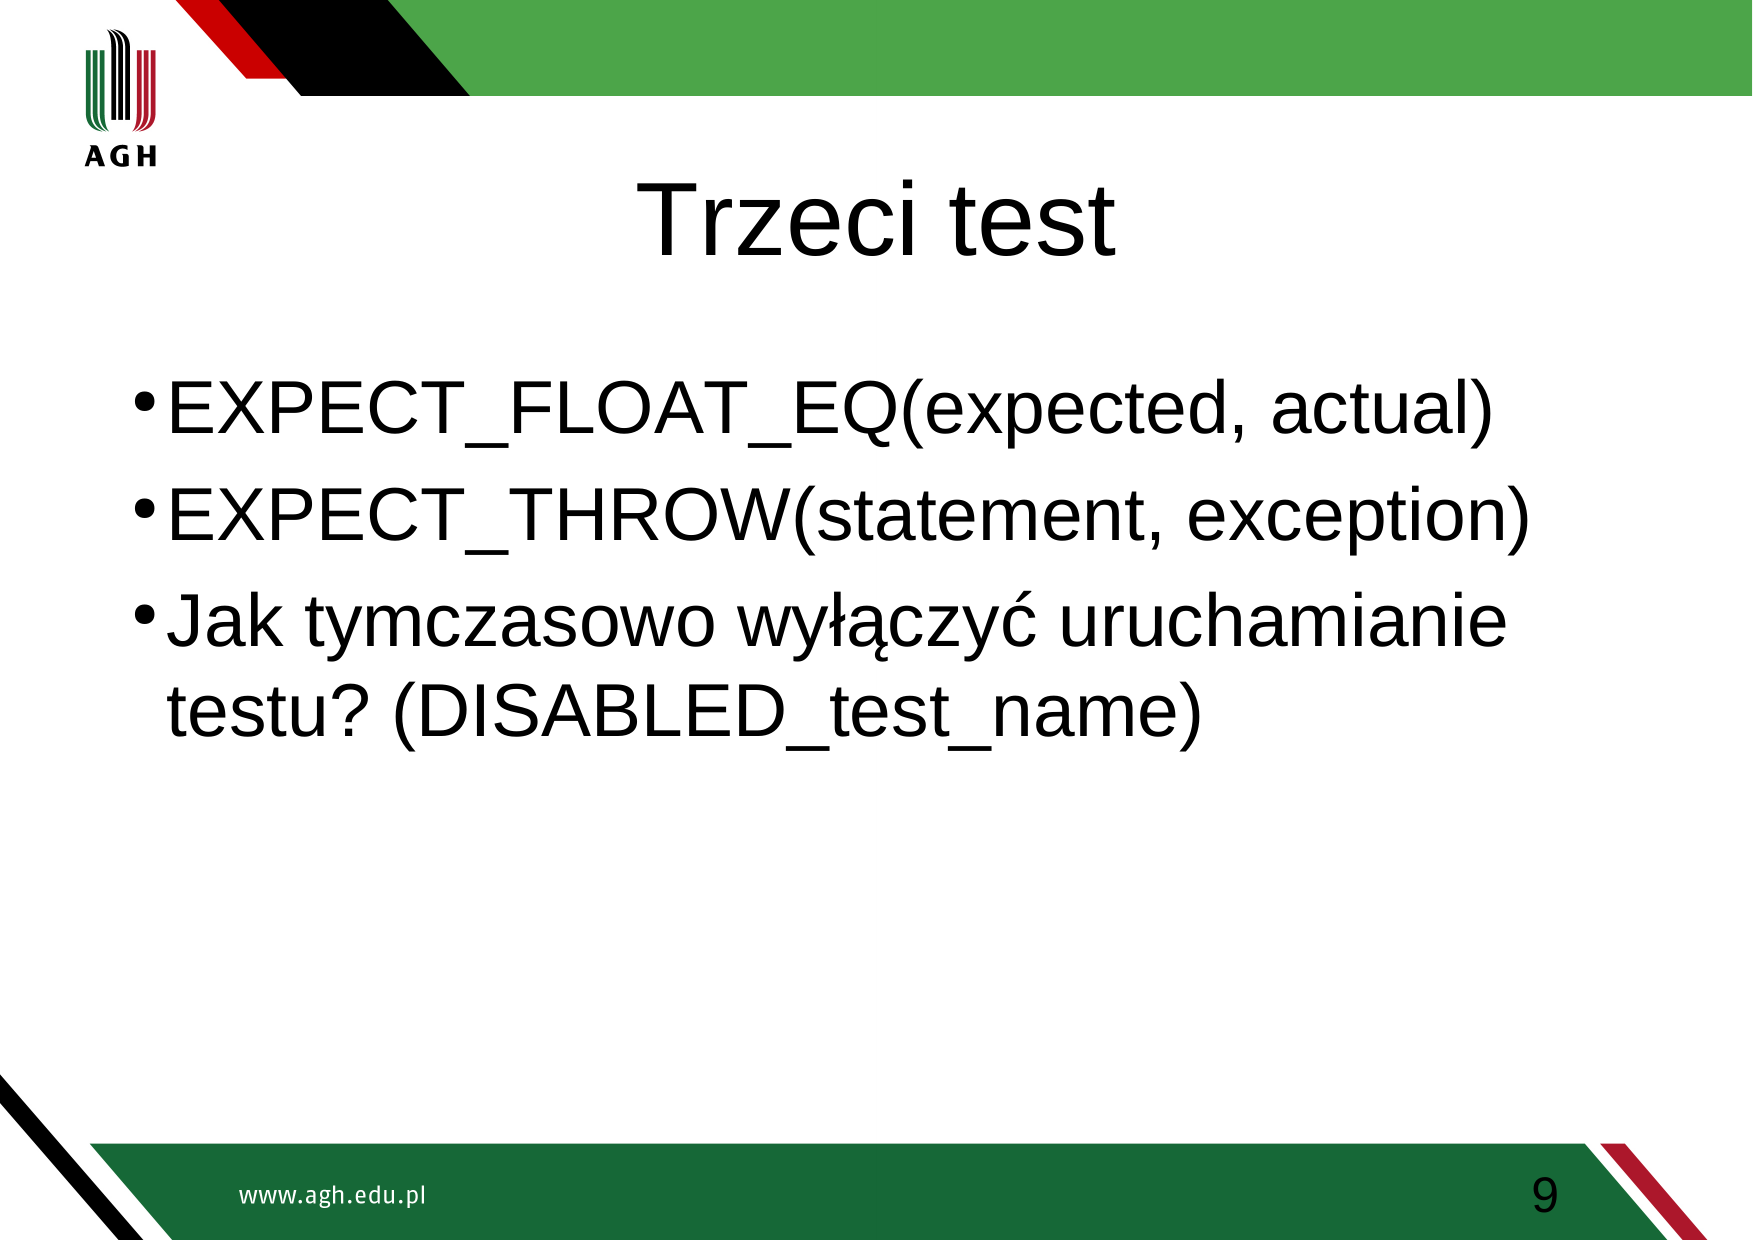

# Trzeci test
EXPECT_FLOAT_EQ(expected, actual)
EXPECT_THROW(statement, exception)
Jak tymczasowo wyłączyć uruchamianie testu? (DISABLED_test_name)